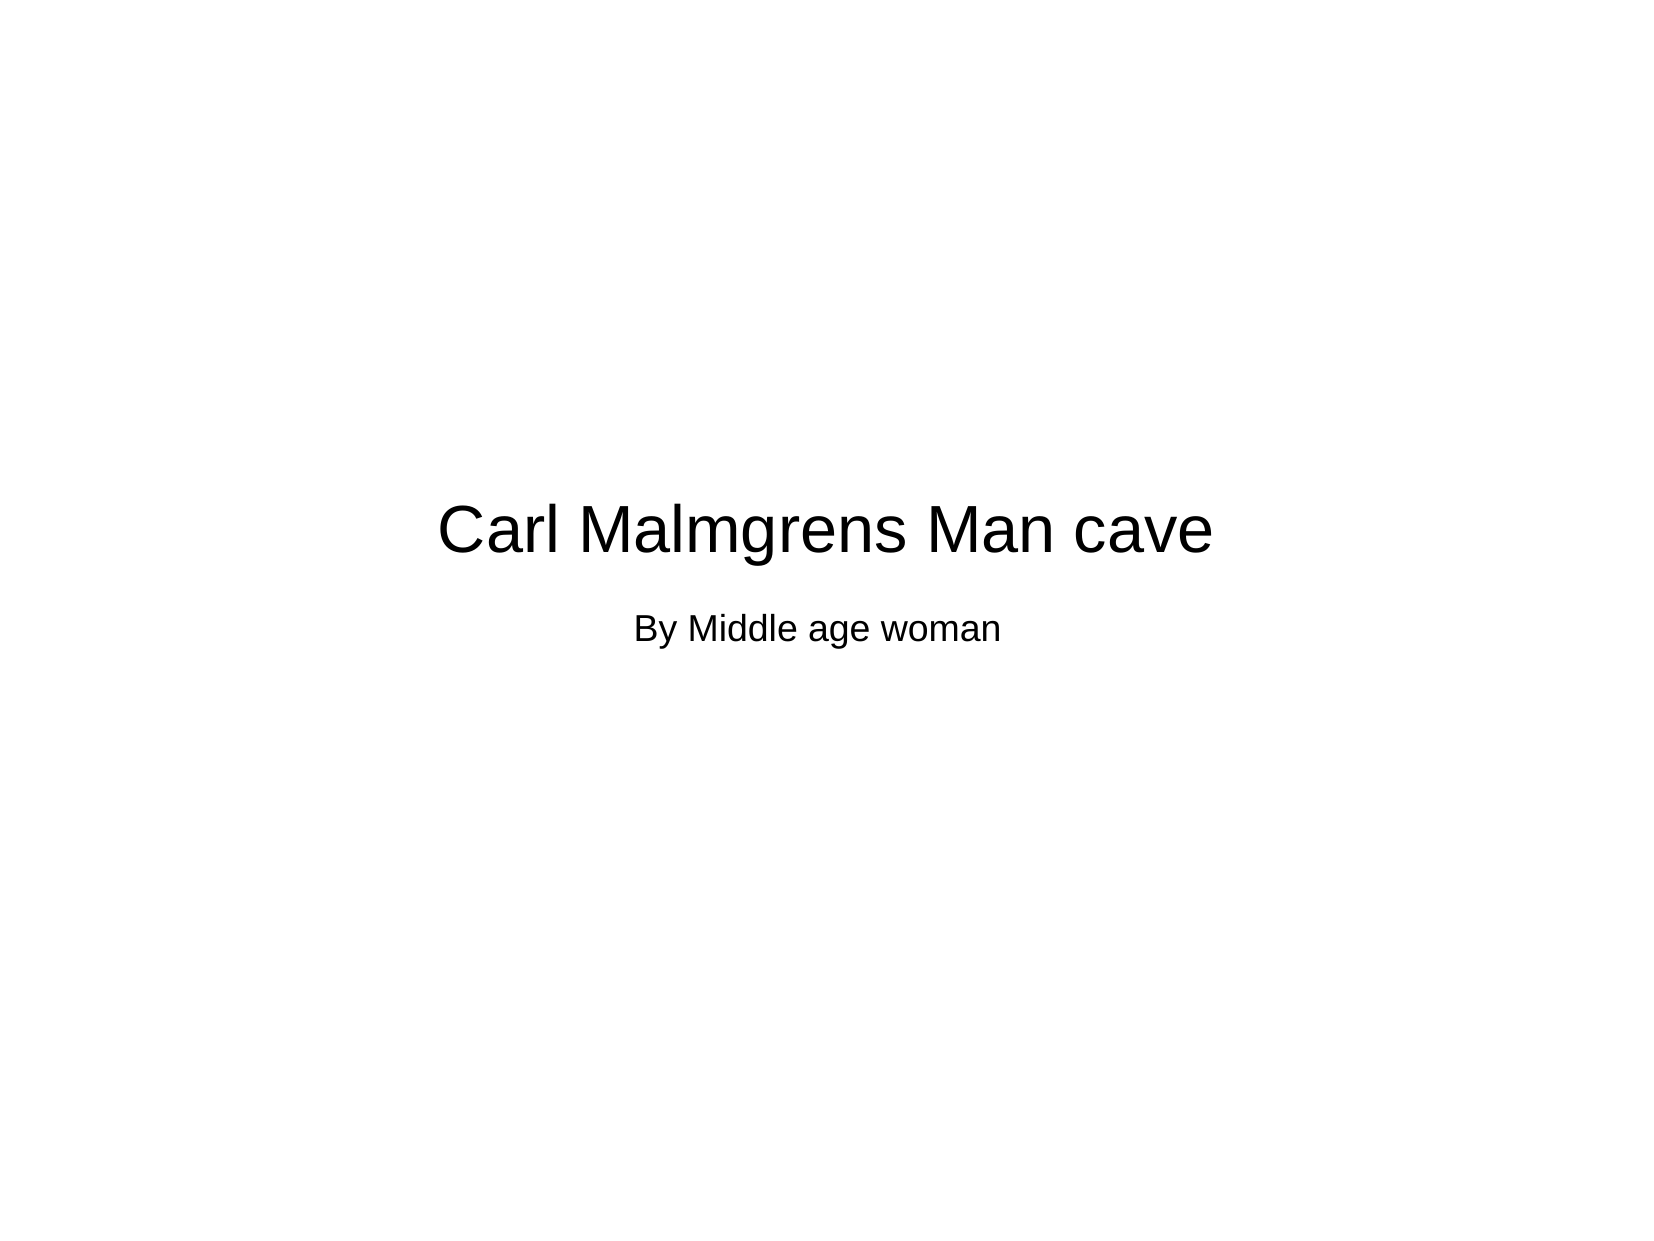

# Carl Malmgrens Man cave
By Middle age woman